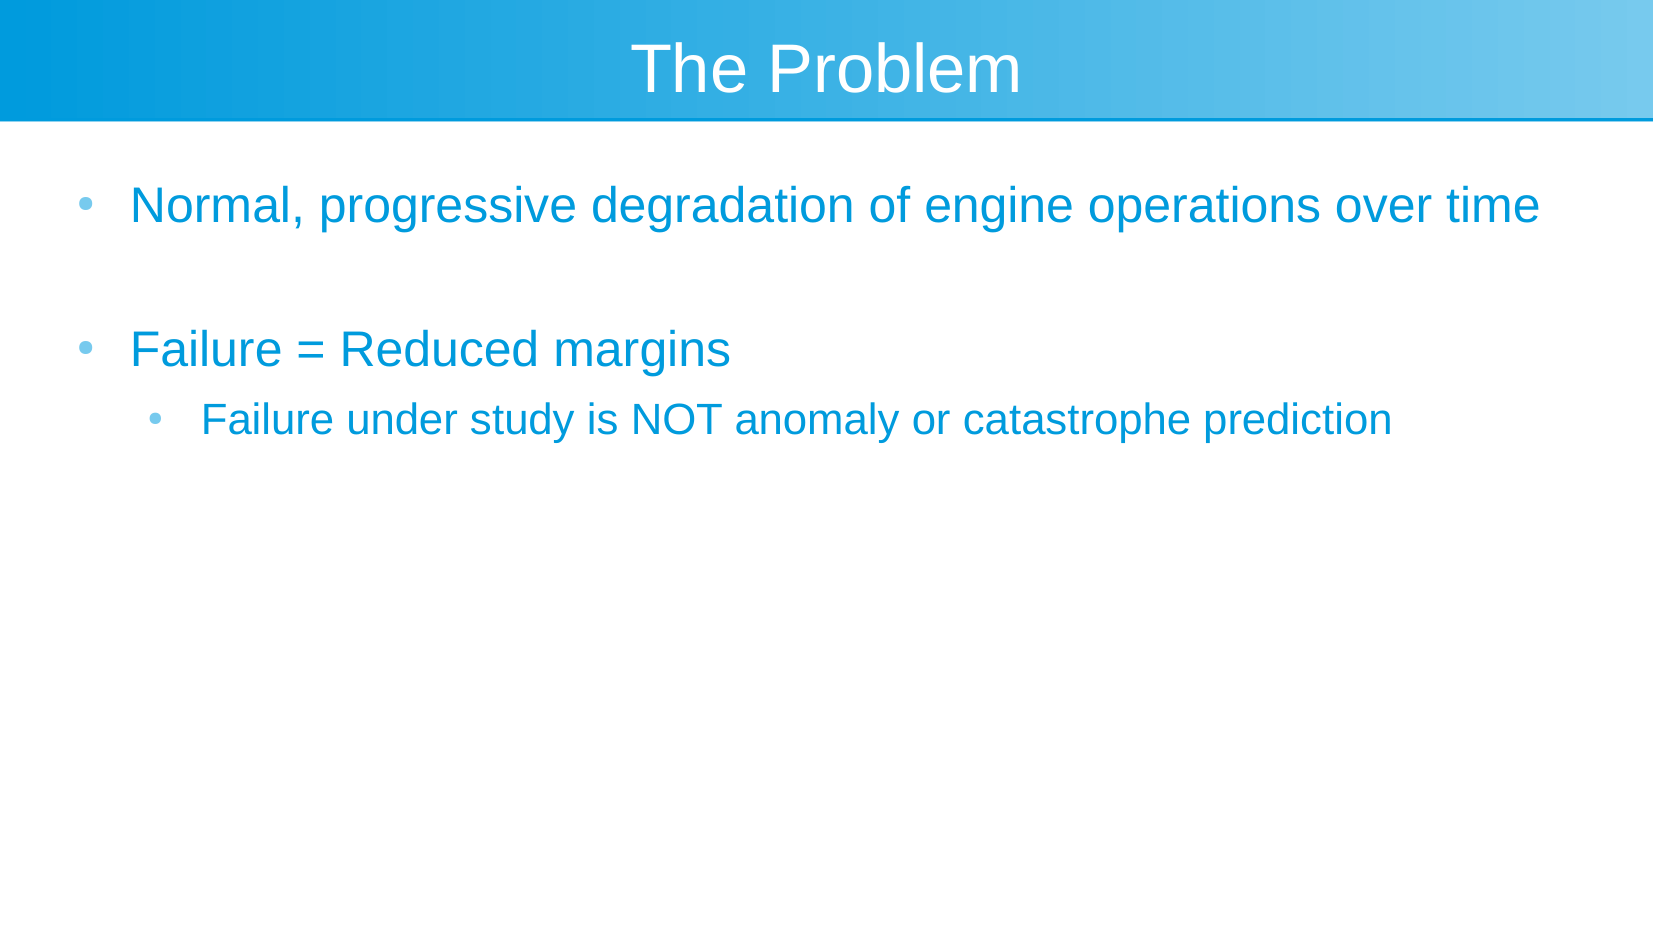

# The Problem
Normal, progressive degradation of engine operations over time
Failure = Reduced margins
Failure under study is NOT anomaly or catastrophe prediction
3